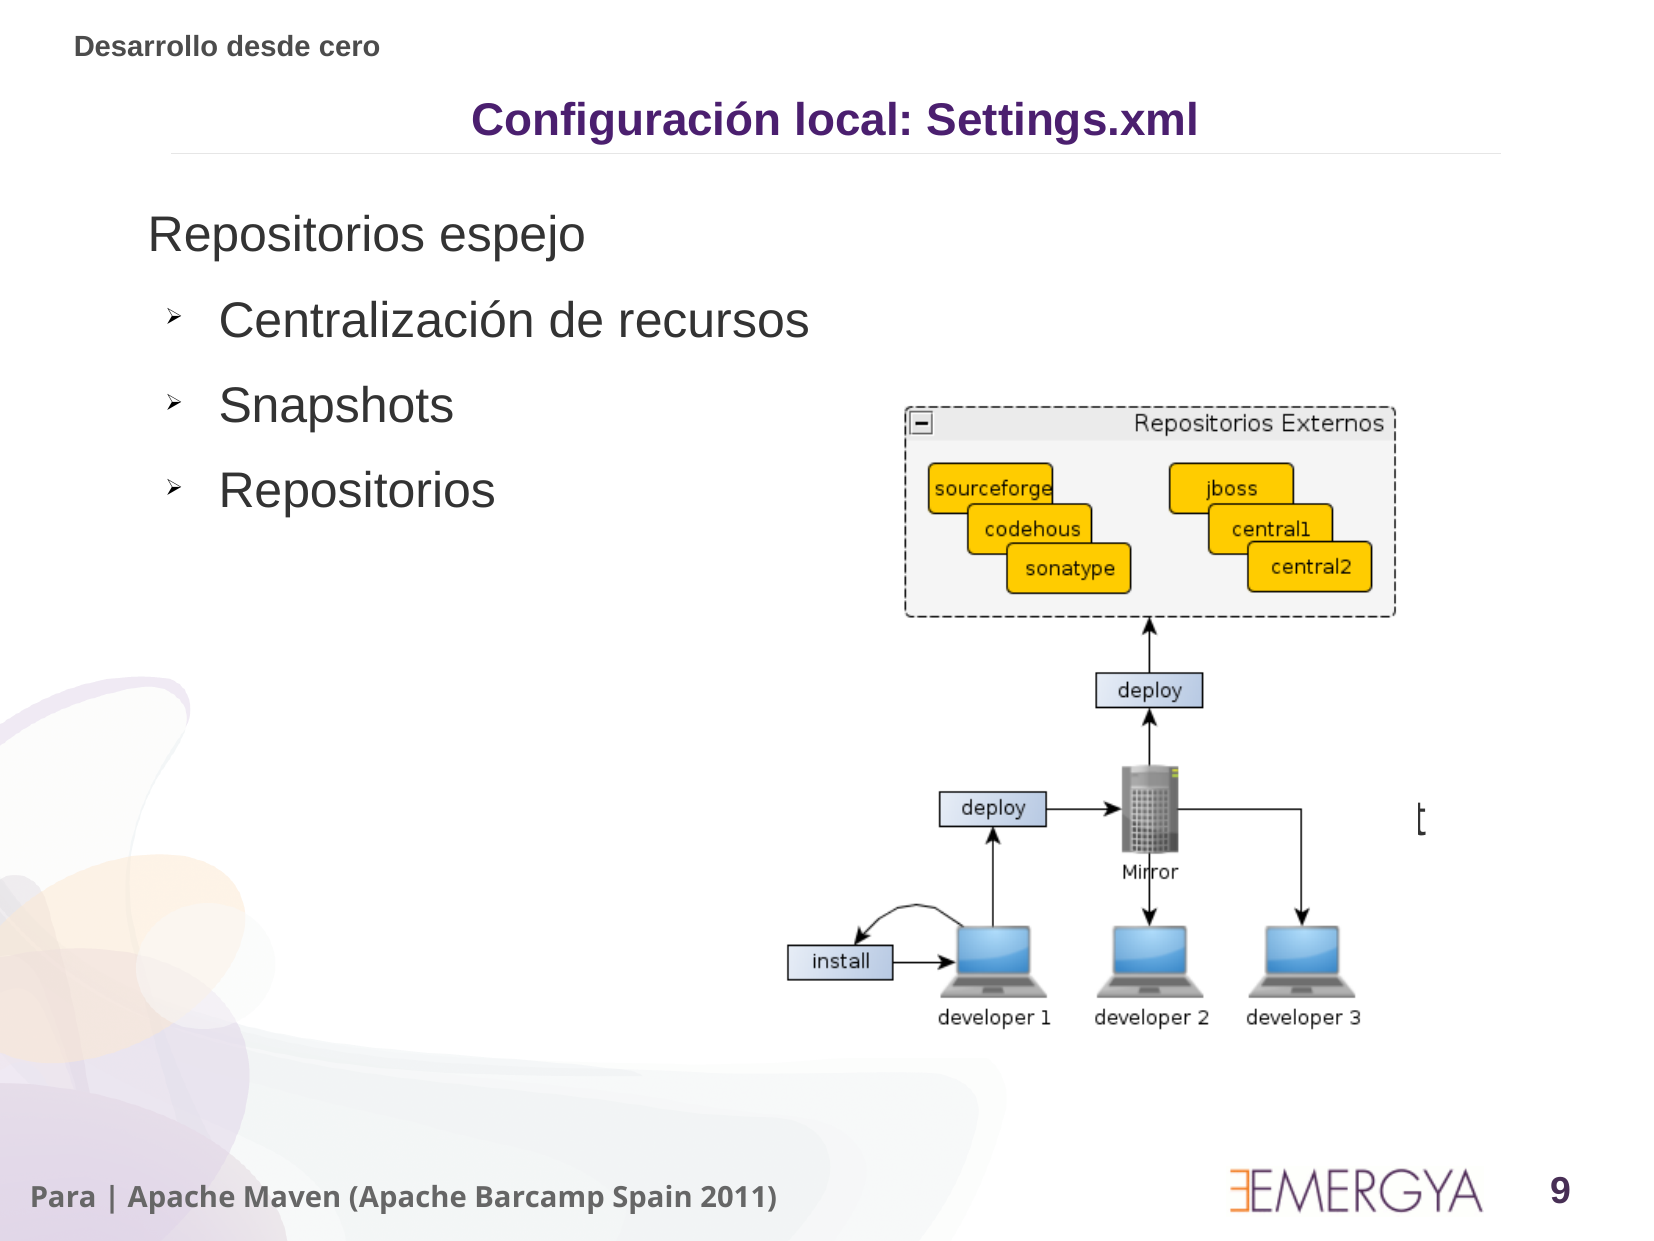

Desarrollo desde cero
Configuración local: Settings.xml
#
Repositorios espejo
Centralización de recursos
Snapshots
Repositorios
Deploy
Usuario
Distribution-management
No me actualiza